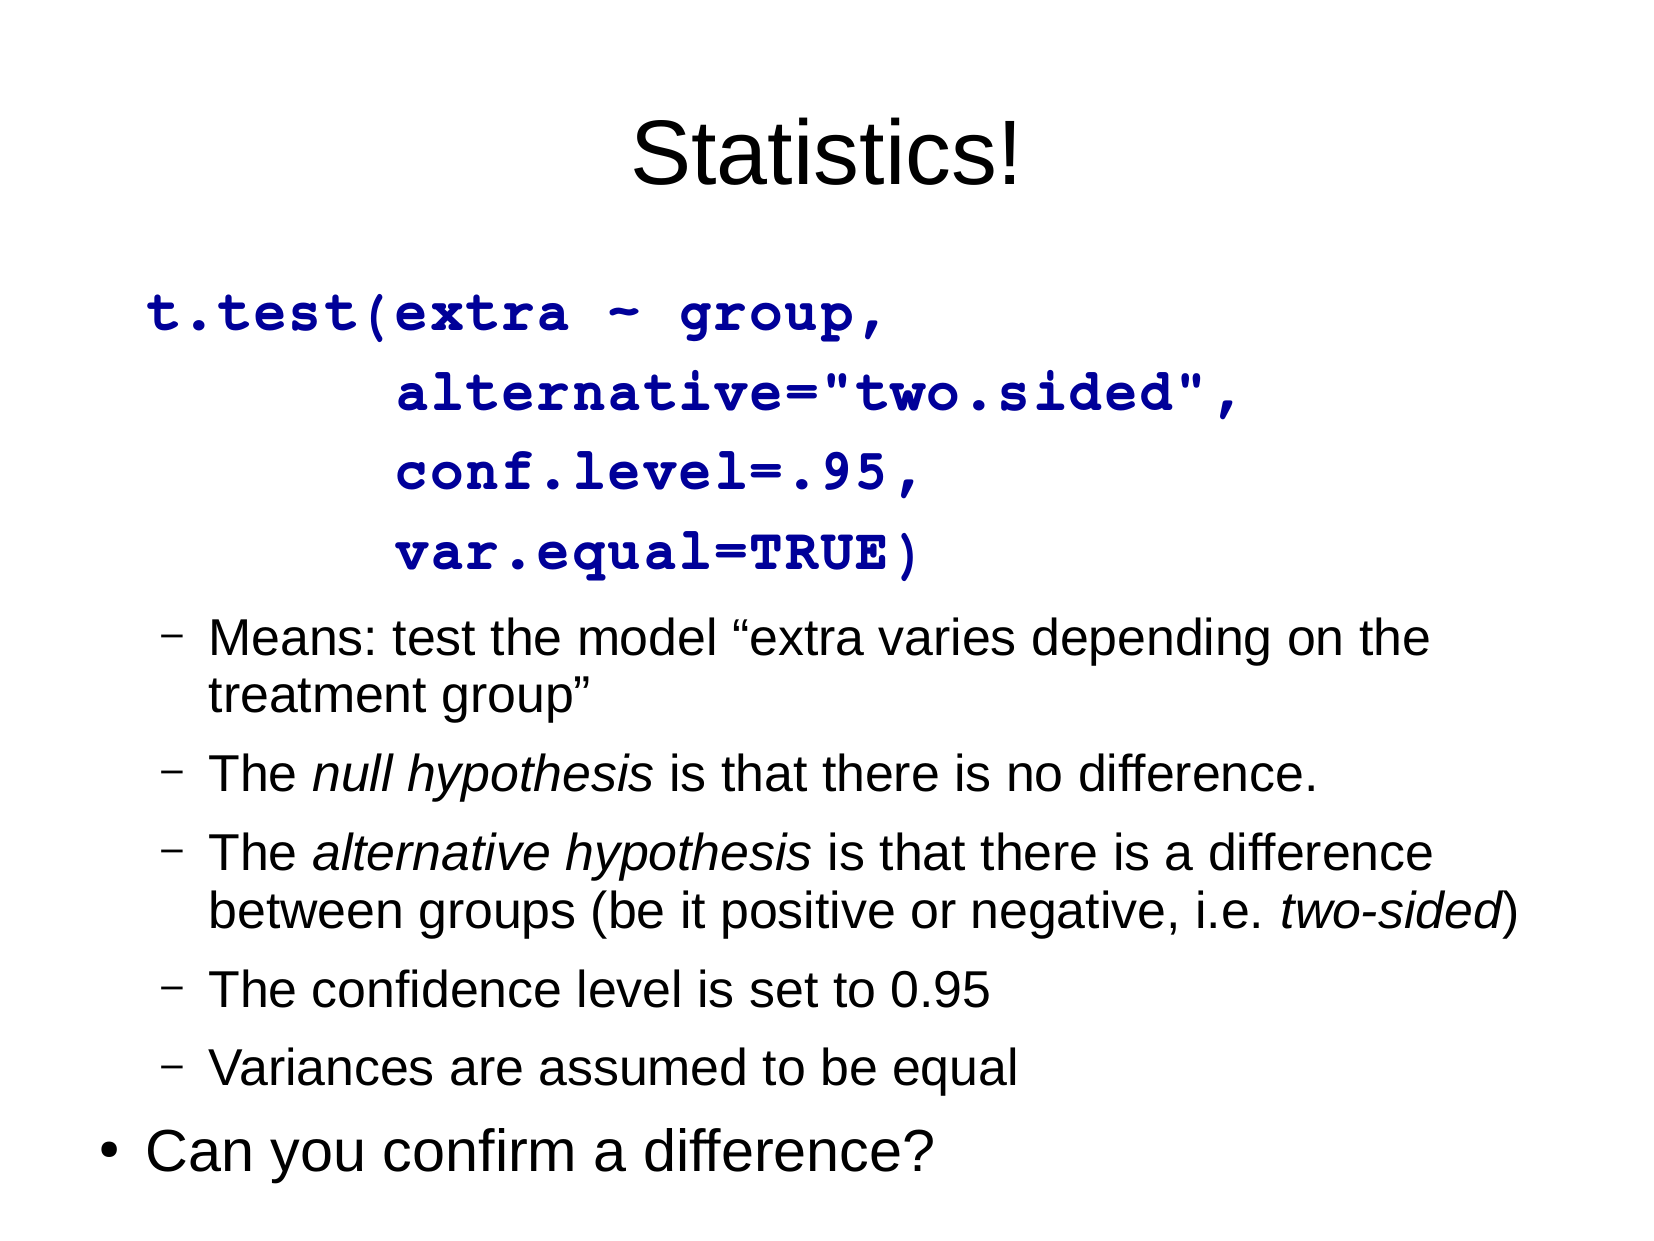

# Statistics!
t.test(extra ~ group,
 alternative="two.sided",
 conf.level=.95,
 var.equal=TRUE)
Means: test the model “extra varies depending on the treatment group”
The null hypothesis is that there is no difference.
The alternative hypothesis is that there is a difference between groups (be it positive or negative, i.e. two-sided)
The confidence level is set to 0.95
Variances are assumed to be equal
Can you confirm a difference?